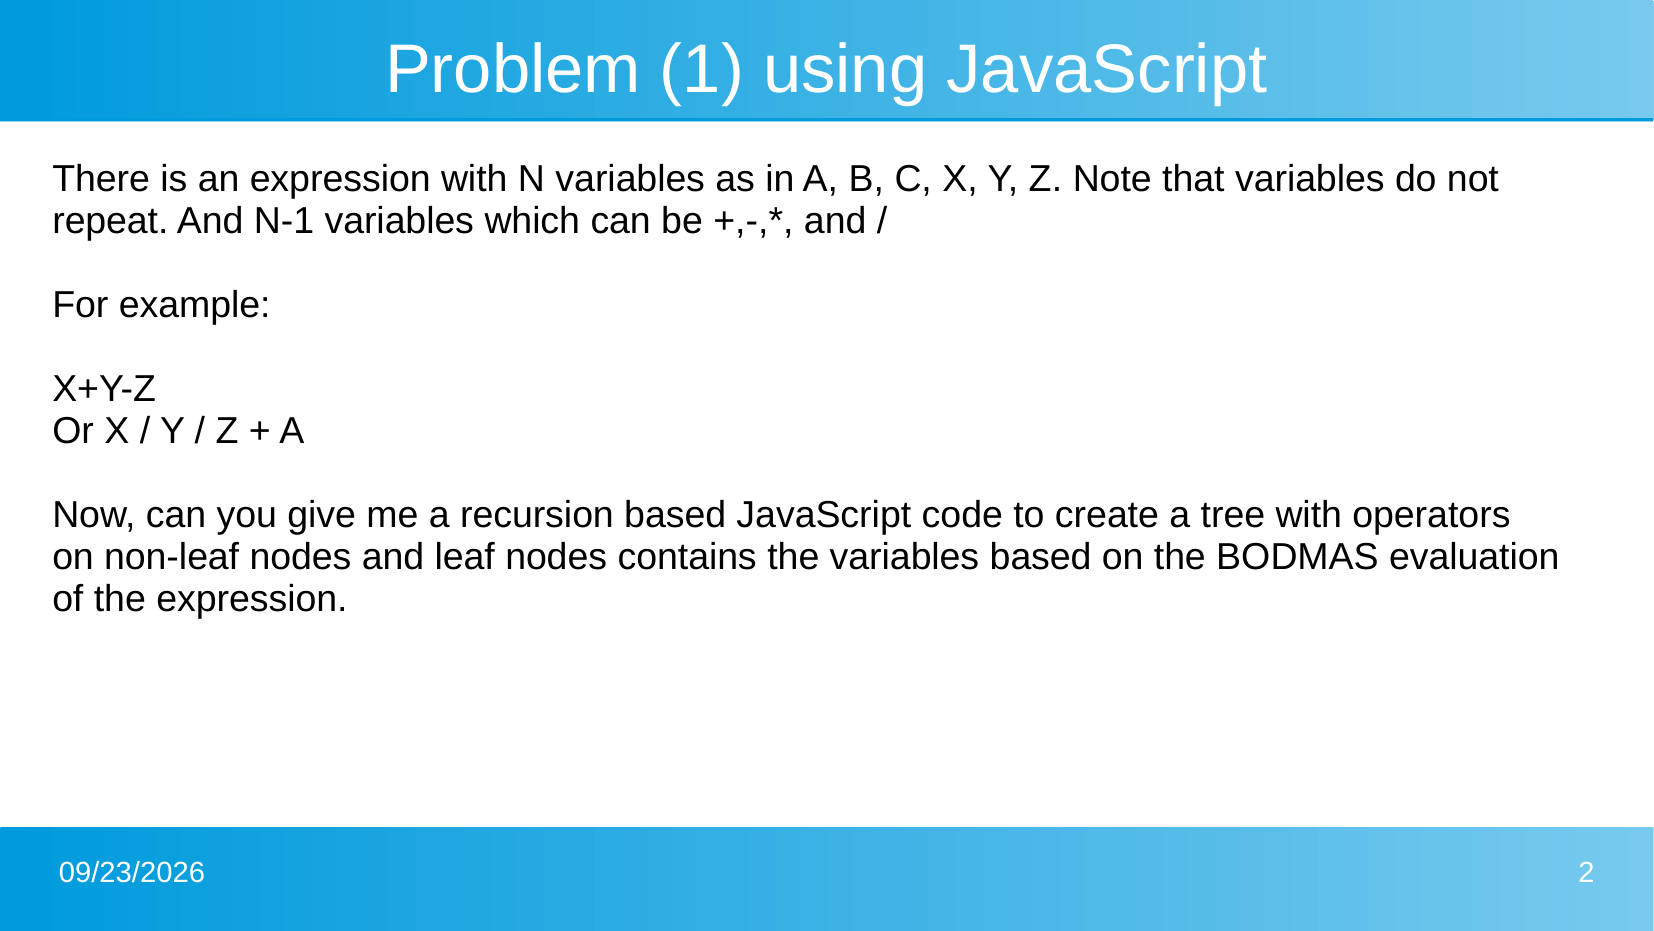

# Problem (1) using JavaScript
There is an expression with N variables as in A, B, C, X, Y, Z. Note that variables do not repeat. And N-1 variables which can be +,-,*, and /
For example:
X+Y-Z
Or X / Y / Z + A
Now, can you give me a recursion based JavaScript code to create a tree with operators on non-leaf nodes and leaf nodes contains the variables based on the BODMAS evaluation of the expression.
2